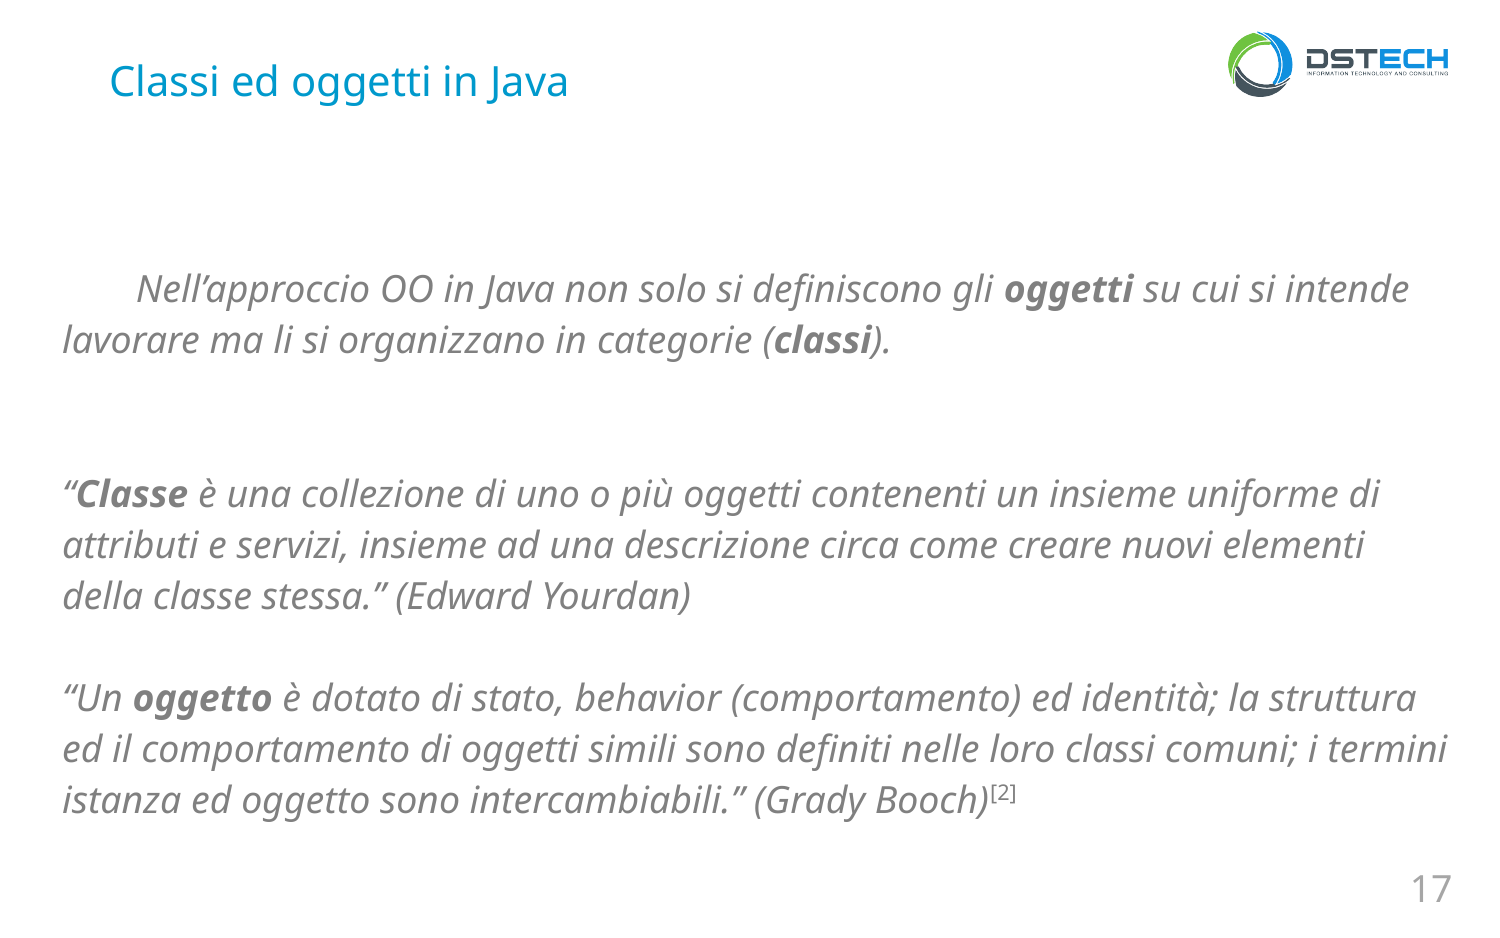

Classi ed oggetti in Java
	Nell’approccio OO in Java non solo si definiscono gli oggetti su cui si intende lavorare ma li si organizzano in categorie (classi).
“Classe è una collezione di uno o più oggetti contenenti un insieme uniforme di attributi e servizi, insieme ad una descrizione circa come creare nuovi elementi della classe stessa.” (Edward Yourdan)
“Un oggetto è dotato di stato, behavior (comportamento) ed identità; la struttura ed il comportamento di oggetti simili sono definiti nelle loro classi comuni; i termini istanza ed oggetto sono intercambiabili.” (Grady Booch)[2]
17